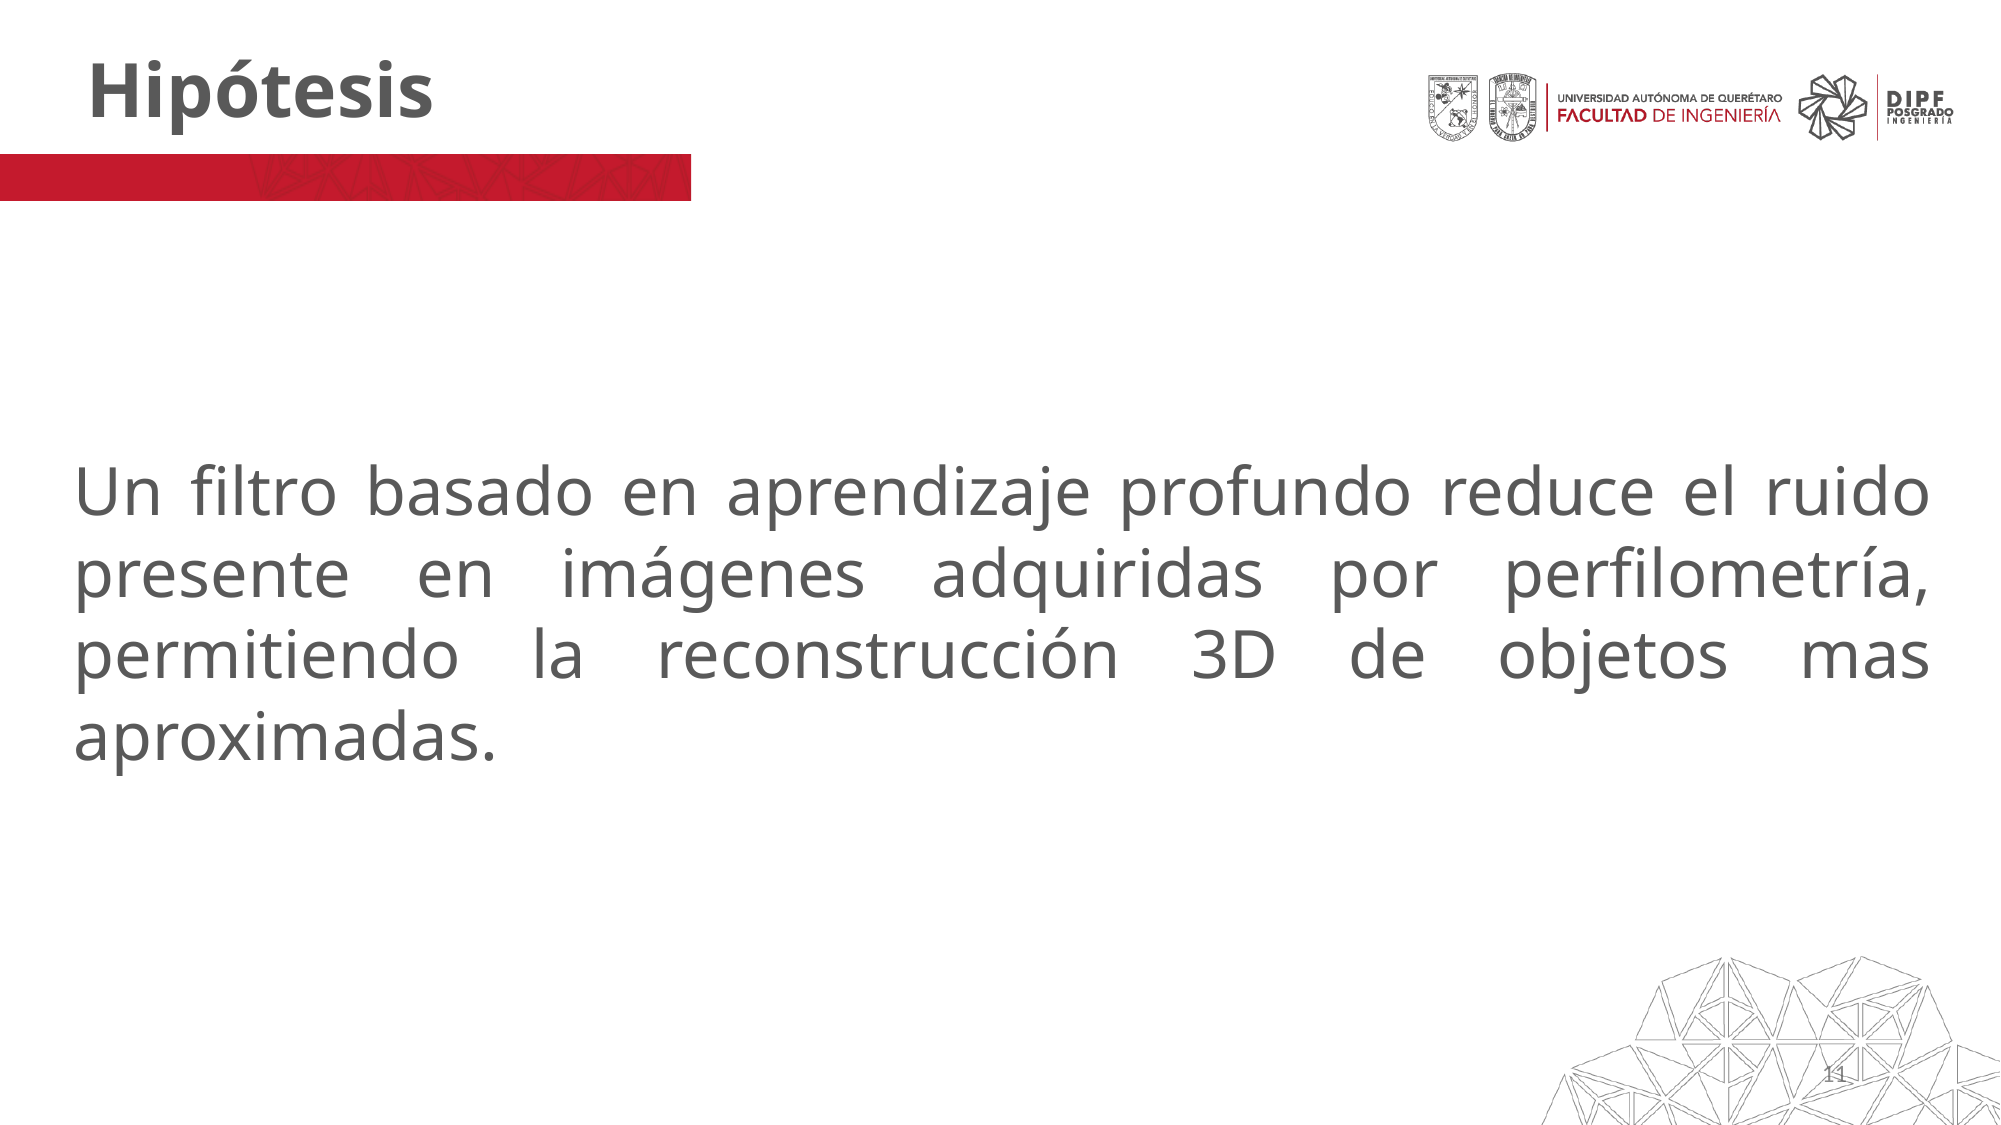

Hipótesis
Un filtro basado en aprendizaje profundo reduce el ruido presente en imágenes adquiridas por perfilometría, permitiendo la reconstrucción 3D de objetos mas aproximadas.
11